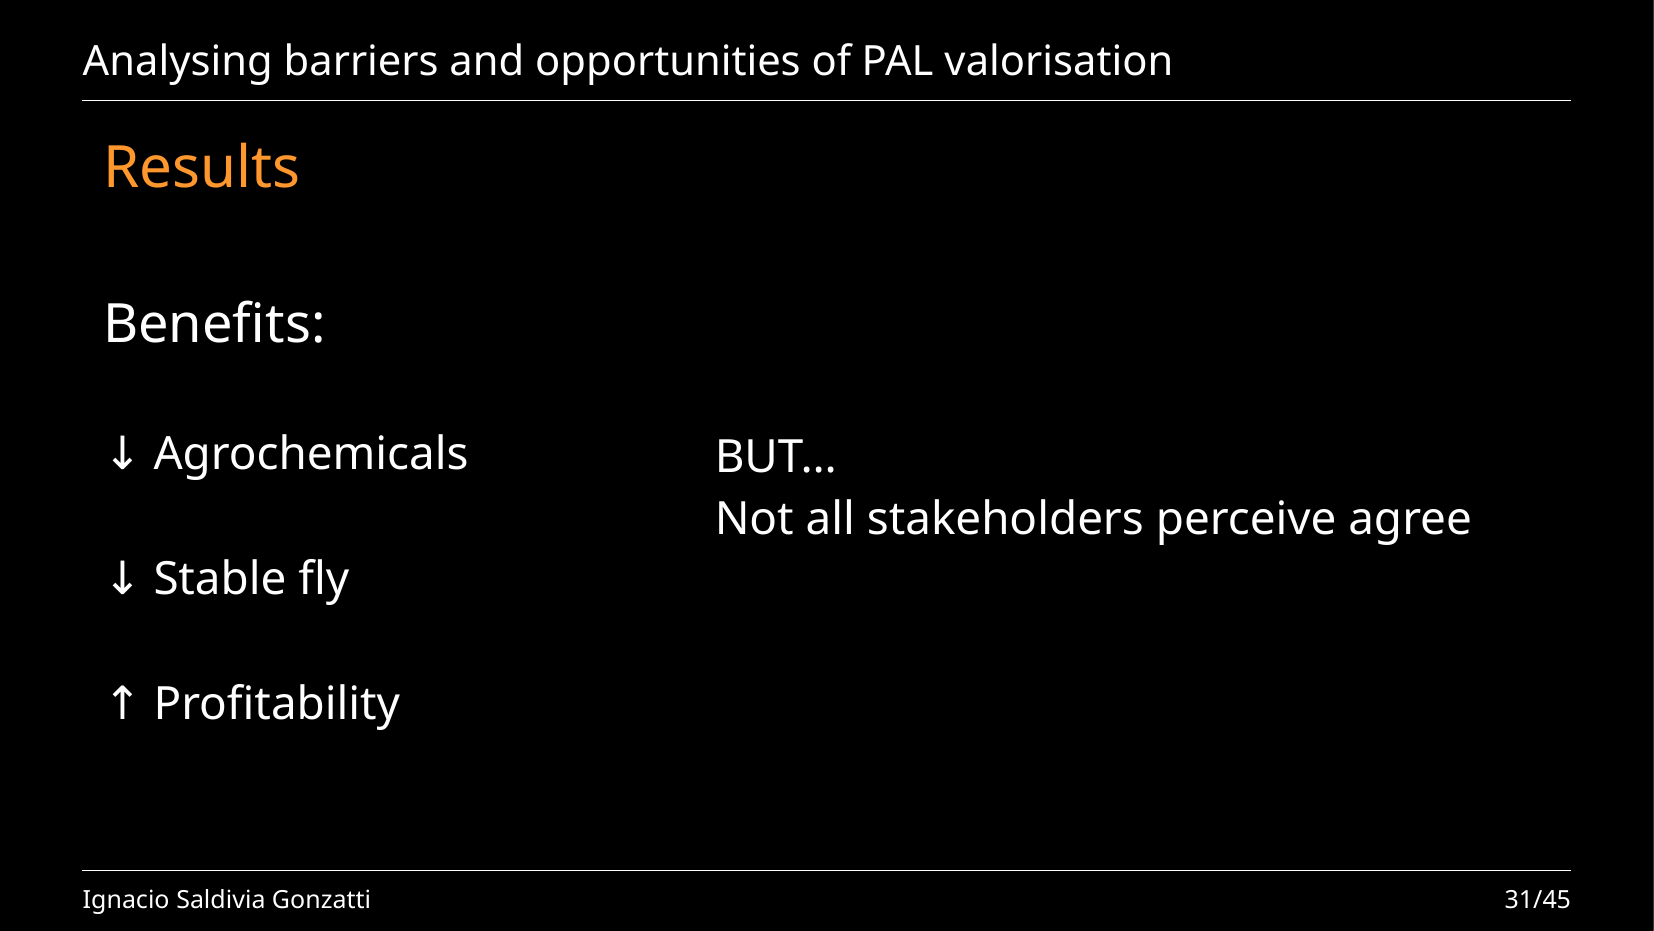

# Analysing barriers and opportunities of PAL valorisation
Results
Benefits:
↓ Agrochemicals
↓ Stable fly
↑ Profitability
BUT…
Not all stakeholders perceive agree
Ignacio Saldivia Gonzatti
31